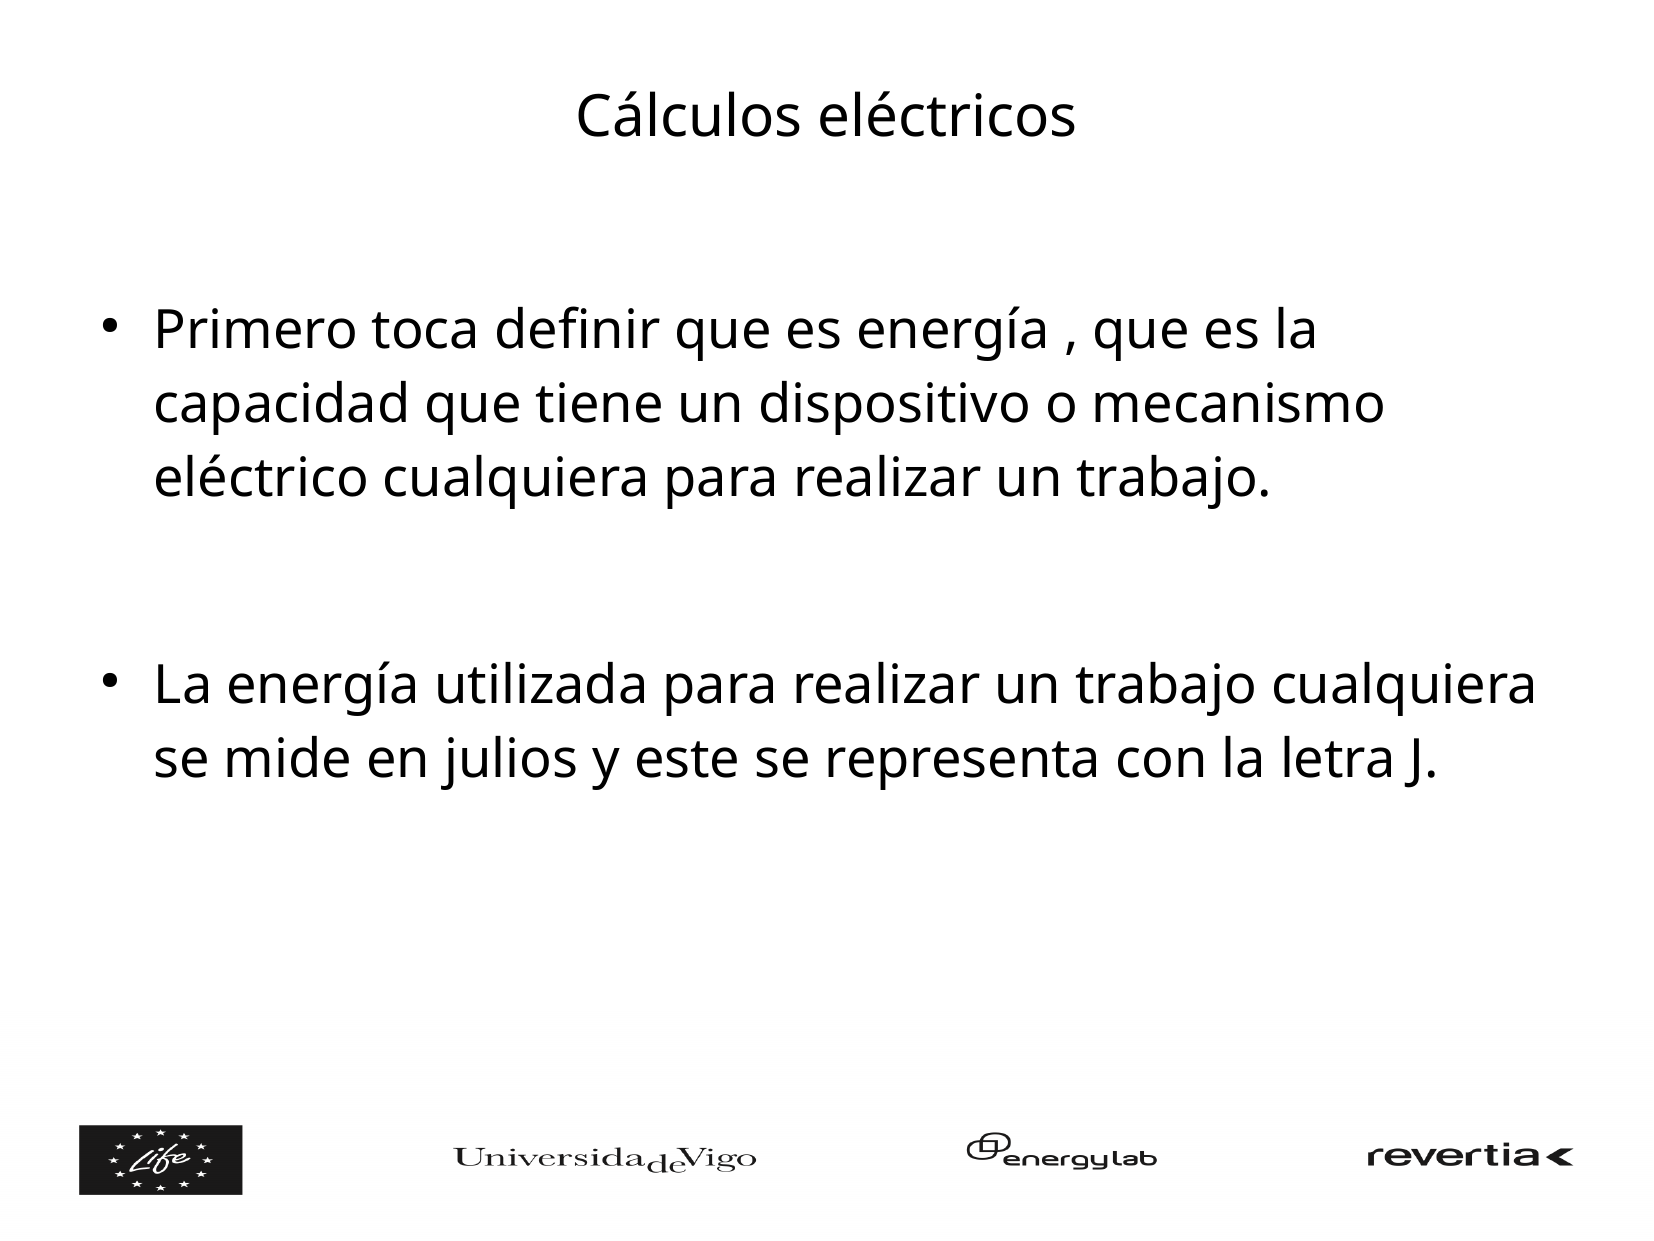

# Cálculos eléctricos
Primero toca definir que es energía , que es la capacidad que tiene un dispositivo o mecanismo eléctrico cualquiera para realizar un trabajo.
La energía utilizada para realizar un trabajo cualquiera se mide en julios y este se representa con la letra J.